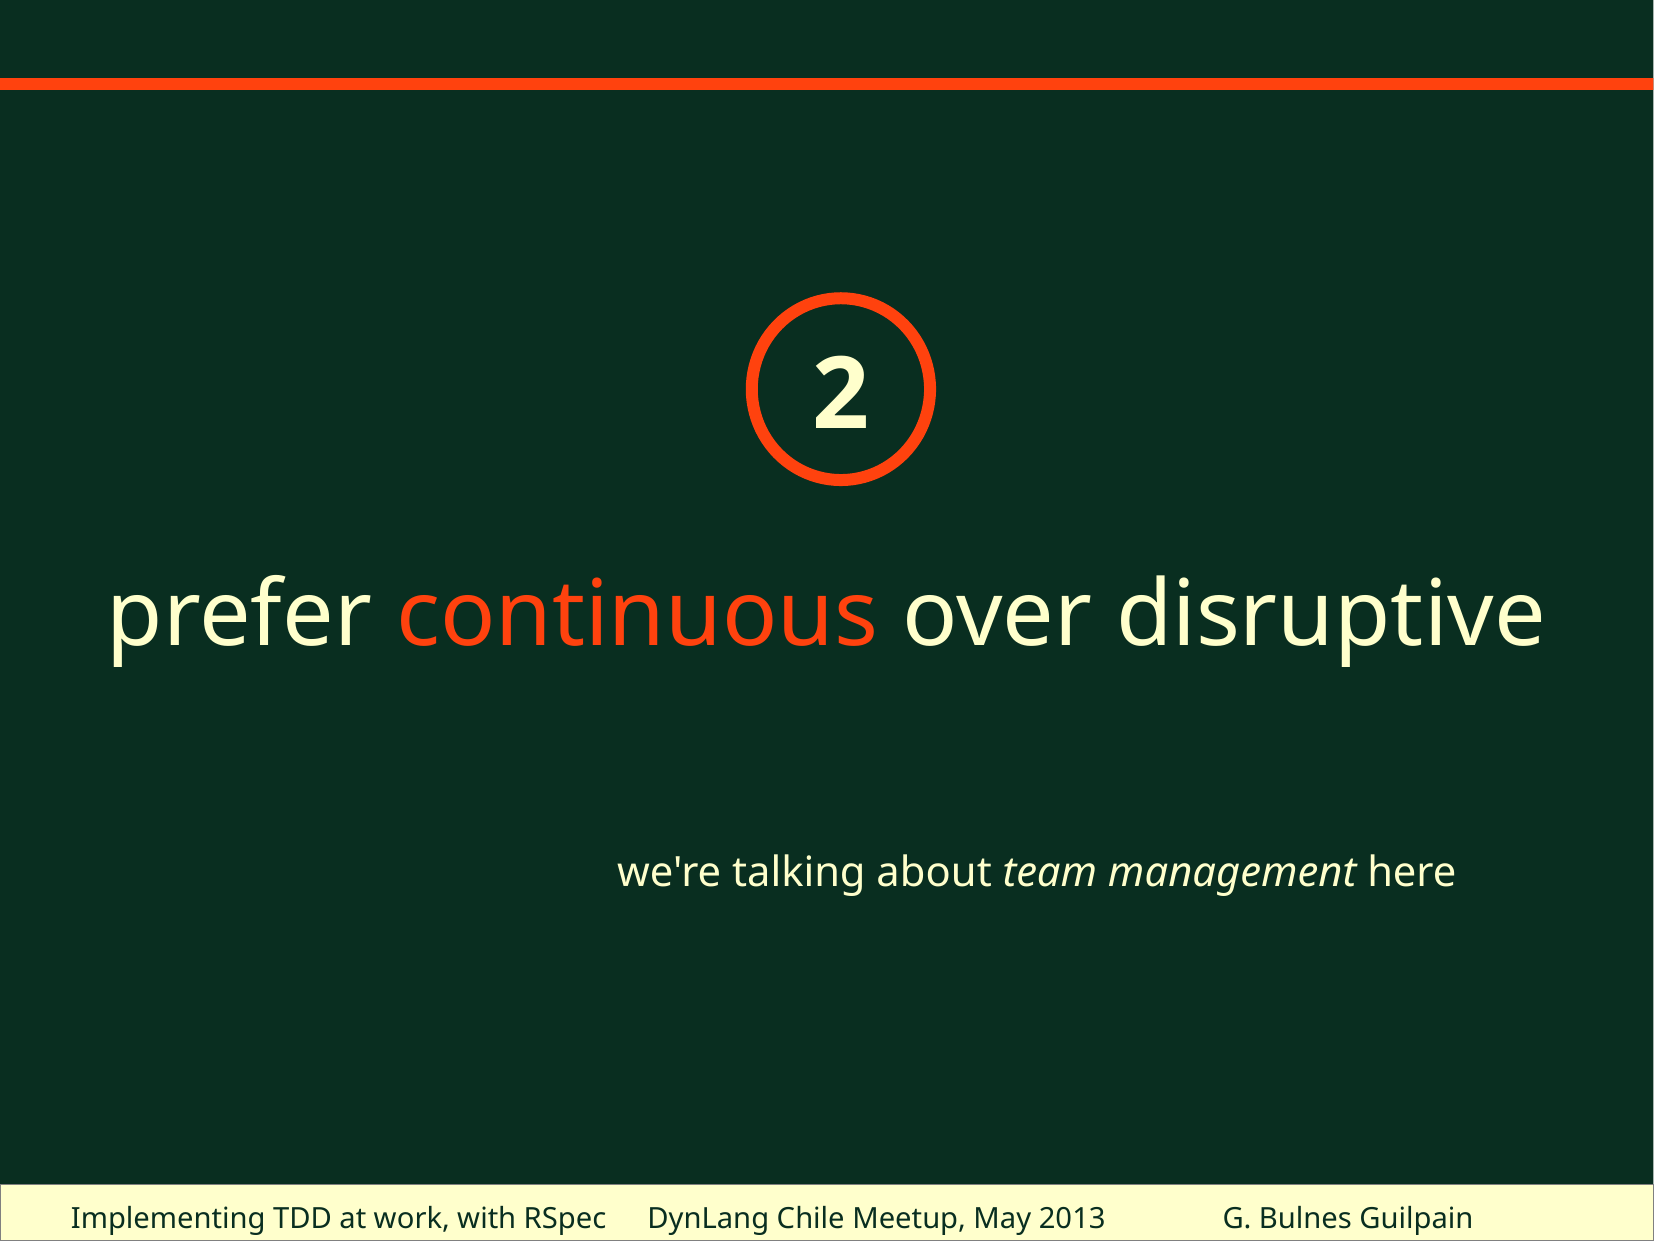

# prefer continuous over disruptive
2
we're talking about team management here
Implementing TDD at work, with RSpec
DynLang Chile Meetup, May 2013
G. Bulnes Guilpain